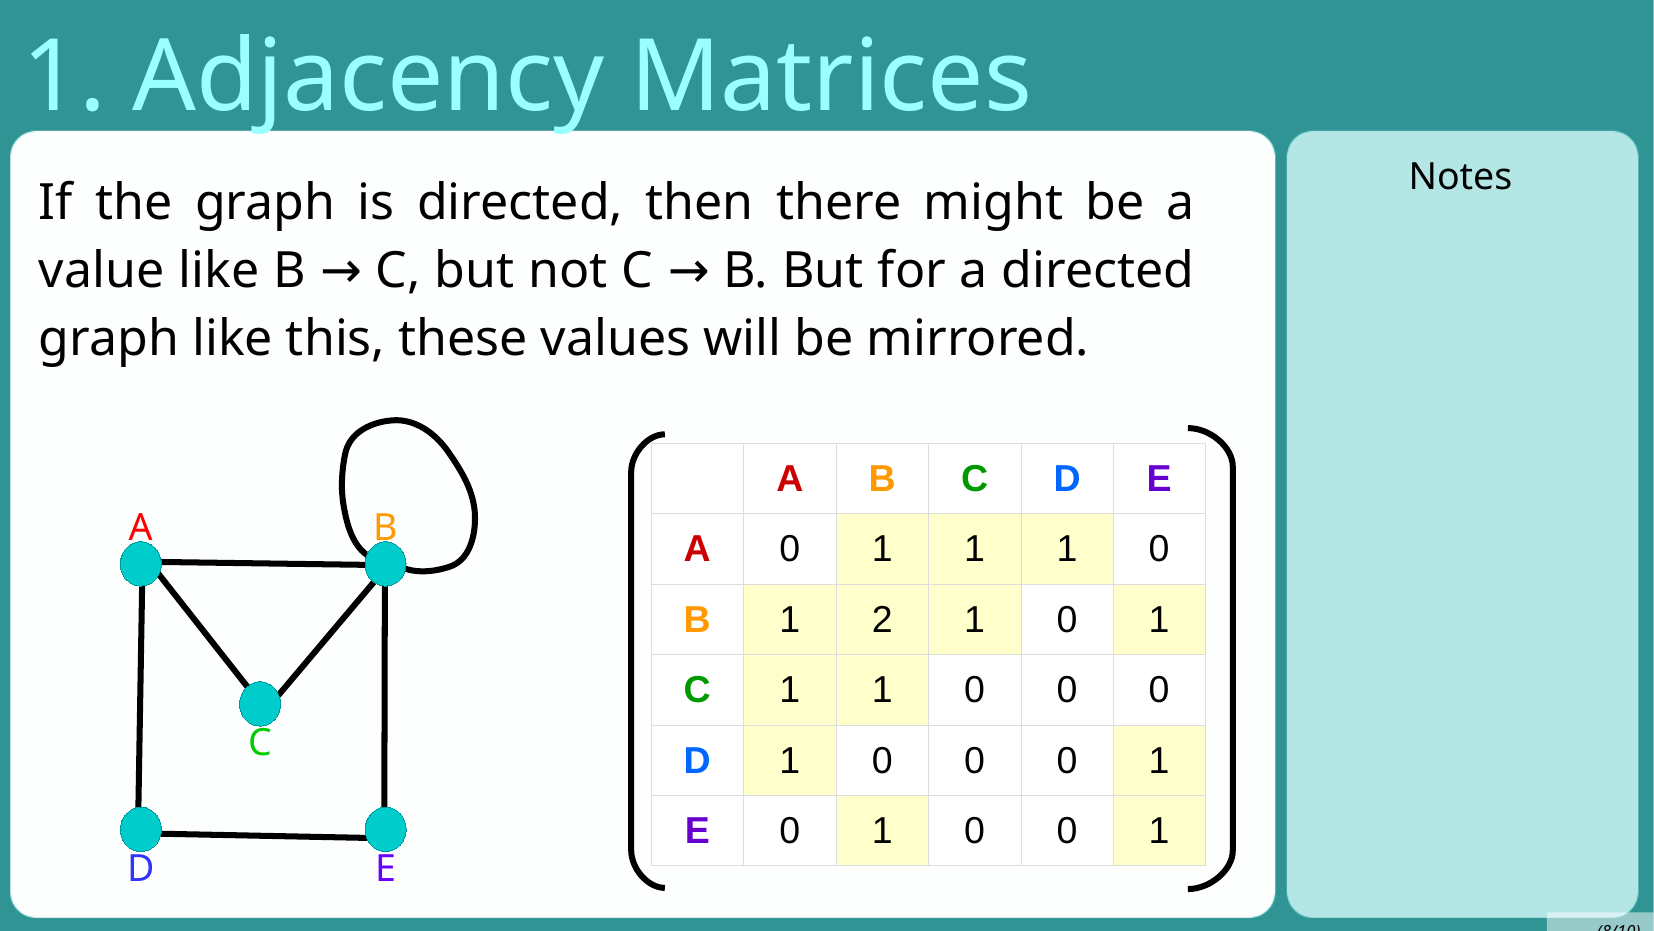

# 1. Adjacency Matrices
Notes
If the graph is directed, then there might be a value like B → C, but not C → B. But for a directed graph like this, these values will be mirrored.
A
B
C
D
E
| | A | B | C | D | E |
| --- | --- | --- | --- | --- | --- |
| A | 0 | 1 | 1 | 1 | 0 |
| B | 1 | 2 | 1 | 0 | 1 |
| C | 1 | 1 | 0 | 0 | 0 |
| D | 1 | 0 | 0 | 0 | 1 |
| E | 0 | 1 | 0 | 0 | 1 |